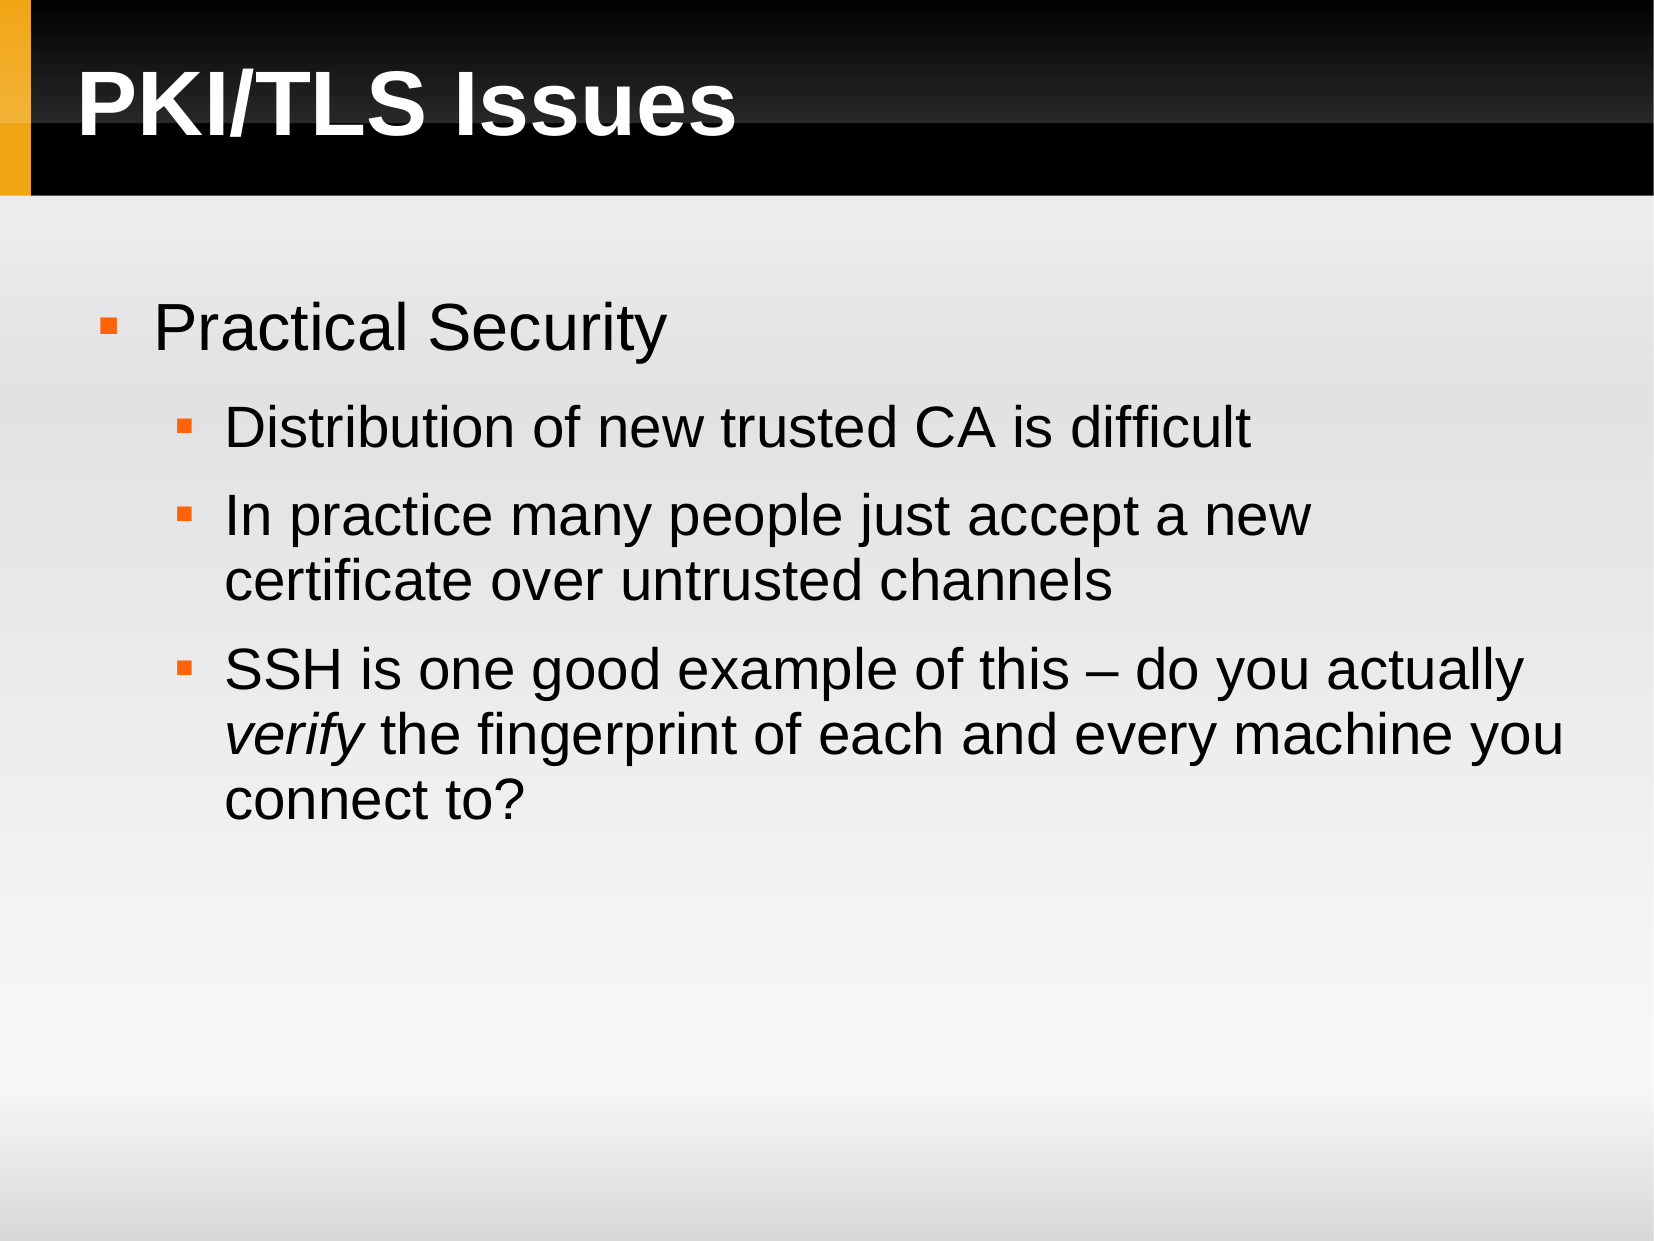

# PKI/TLS Issues
Practical Security
Distribution of new trusted CA is difficult
In practice many people just accept a new certificate over untrusted channels
SSH is one good example of this – do you actually verify the fingerprint of each and every machine you connect to?